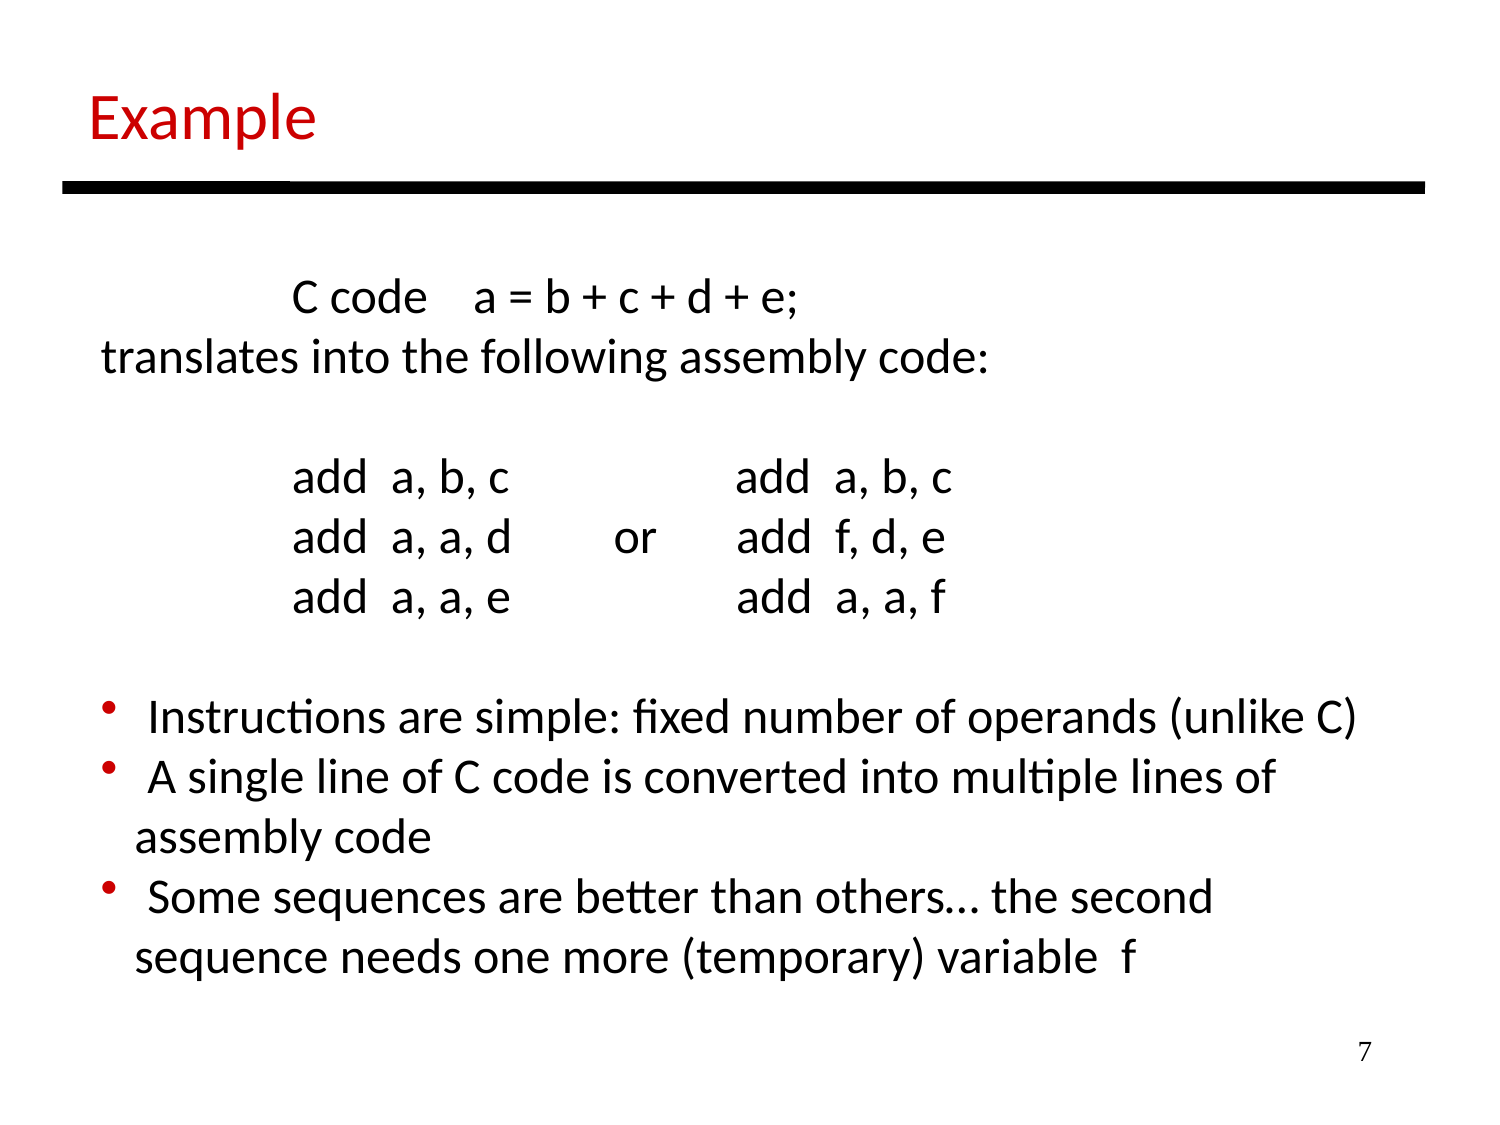

Example
 C code a = b + c + d + e;
translates into the following assembly code:
 add a, b, c add a, b, c
 add a, a, d or add f, d, e
 add a, a, e add a, a, f
 Instructions are simple: fixed number of operands (unlike C)
 A single line of C code is converted into multiple lines of
 assembly code
 Some sequences are better than others… the second
 sequence needs one more (temporary) variable f